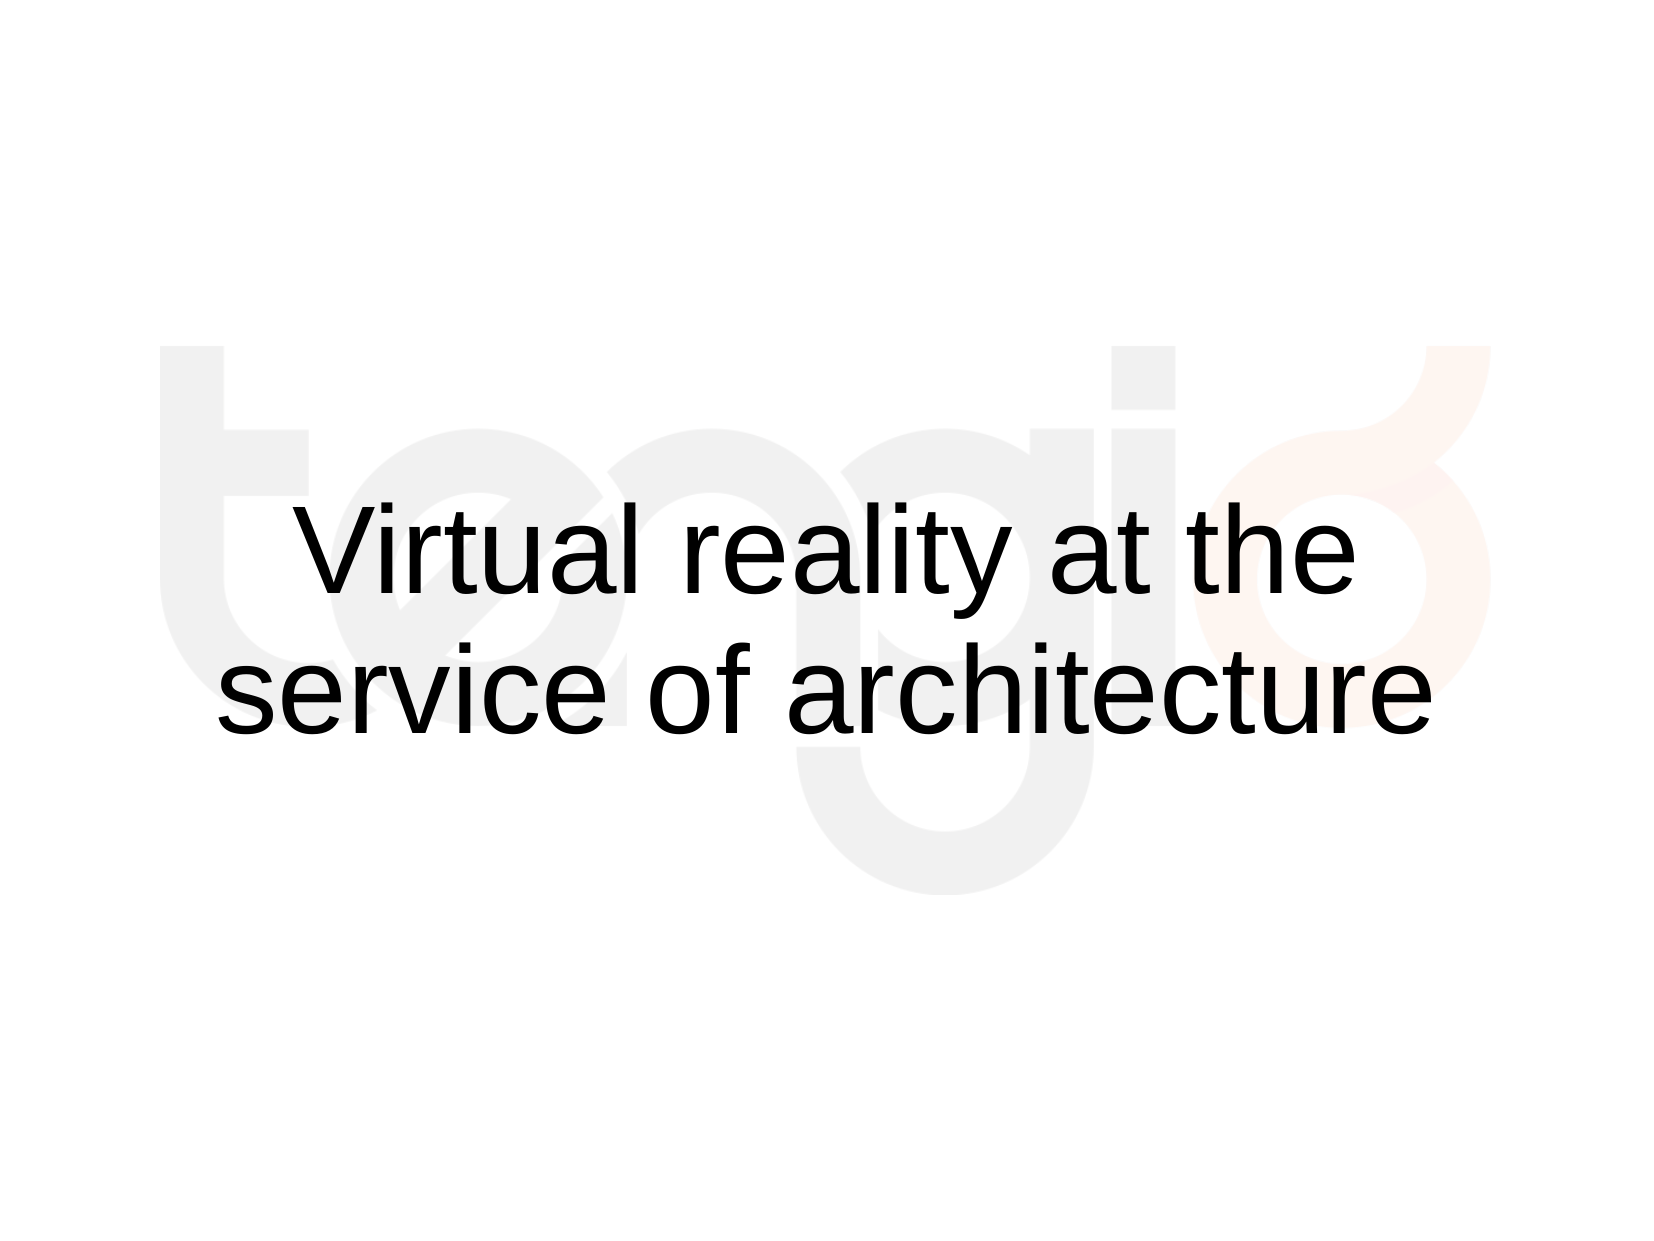

# Virtual reality at the service of architecture